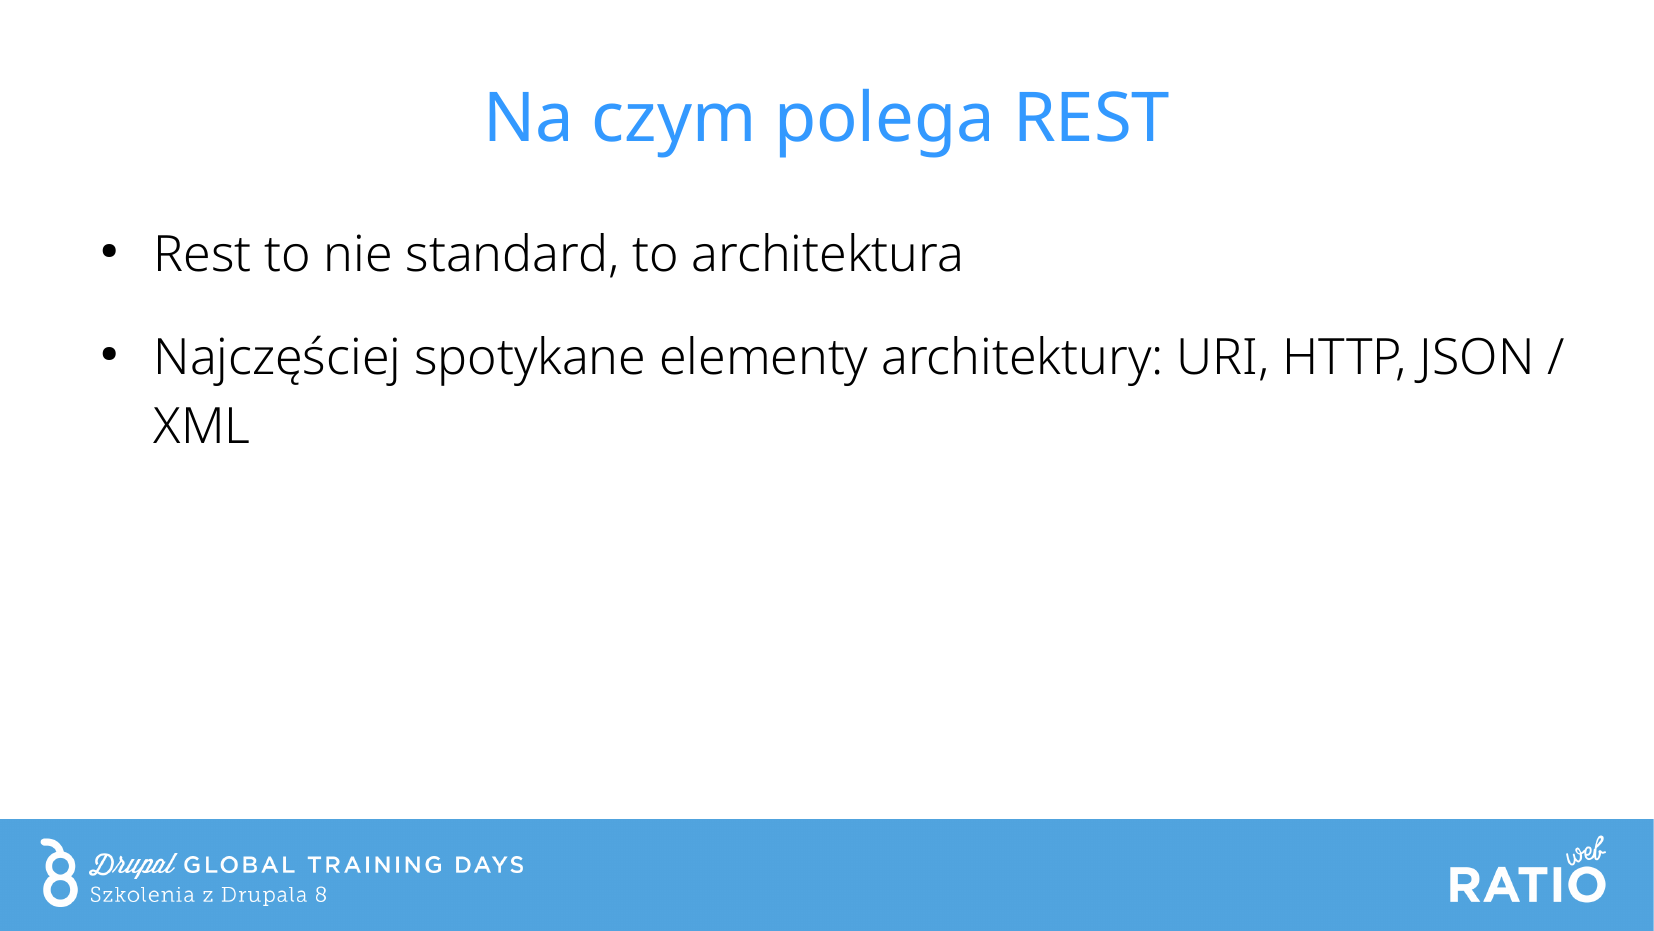

# Na czym polega REST
Rest to nie standard, to architektura
Najczęściej spotykane elementy architektury: URI, HTTP, JSON / XML